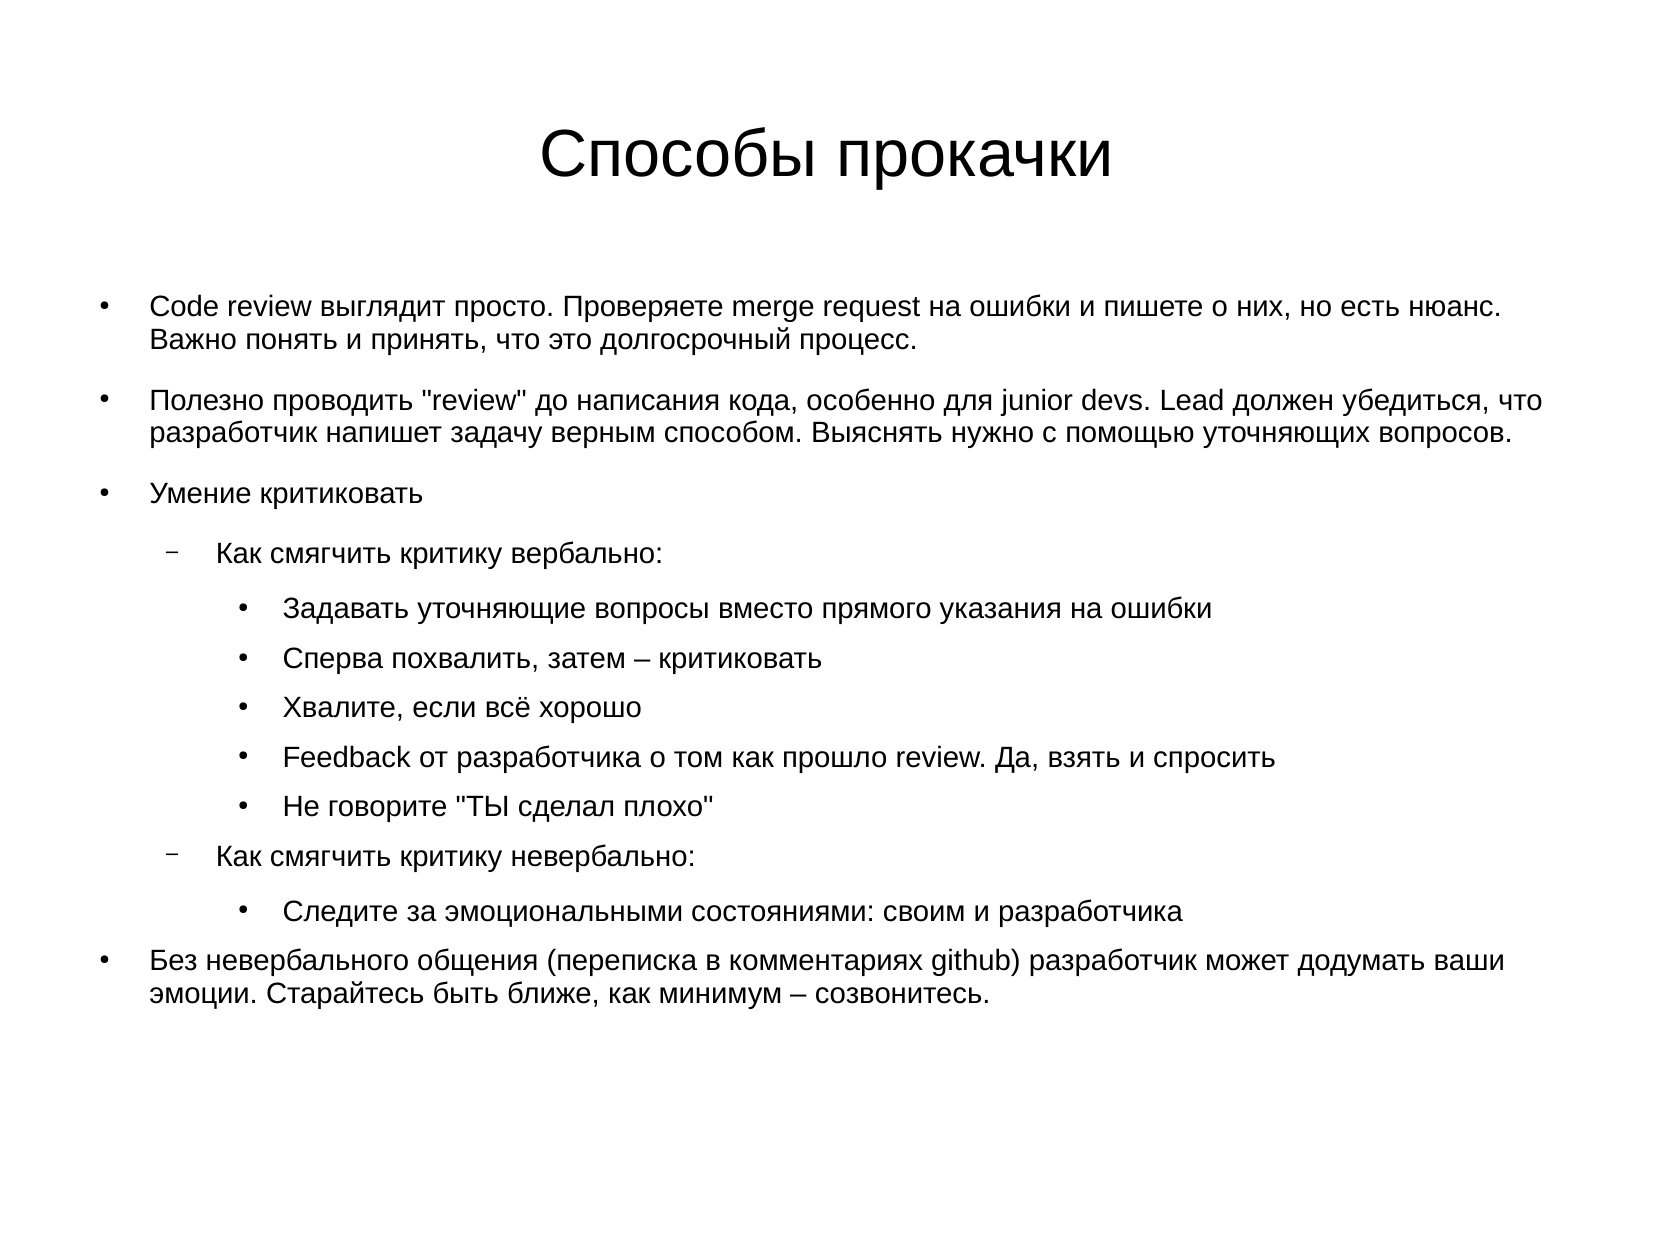

# Способы прокачки
Code review выглядит просто. Проверяете merge request на ошибки и пишете о них, но есть нюанс. Важно понять и принять, что это долгосрочный процесс.
Полезно проводить "review" до написания кода, особенно для junior devs. Lead должен убедиться, что разработчик напишет задачу верным способом. Выяснять нужно с помощью уточняющих вопросов.
Умение критиковать
Как смягчить критику вербально:
Задавать уточняющие вопросы вместо прямого указания на ошибки
Сперва похвалить, затем – критиковать
Хвалите, если всё хорошо
Feedback от разработчика о том как прошло review. Да, взять и спросить
Не говорите "ТЫ сделал плохо"
Как смягчить критику невербально:
Следите за эмоциональными состояниями: своим и разработчика
Без невербального общения (переписка в комментариях github) разработчик может додумать ваши эмоции. Старайтесь быть ближе, как минимум – созвонитесь.